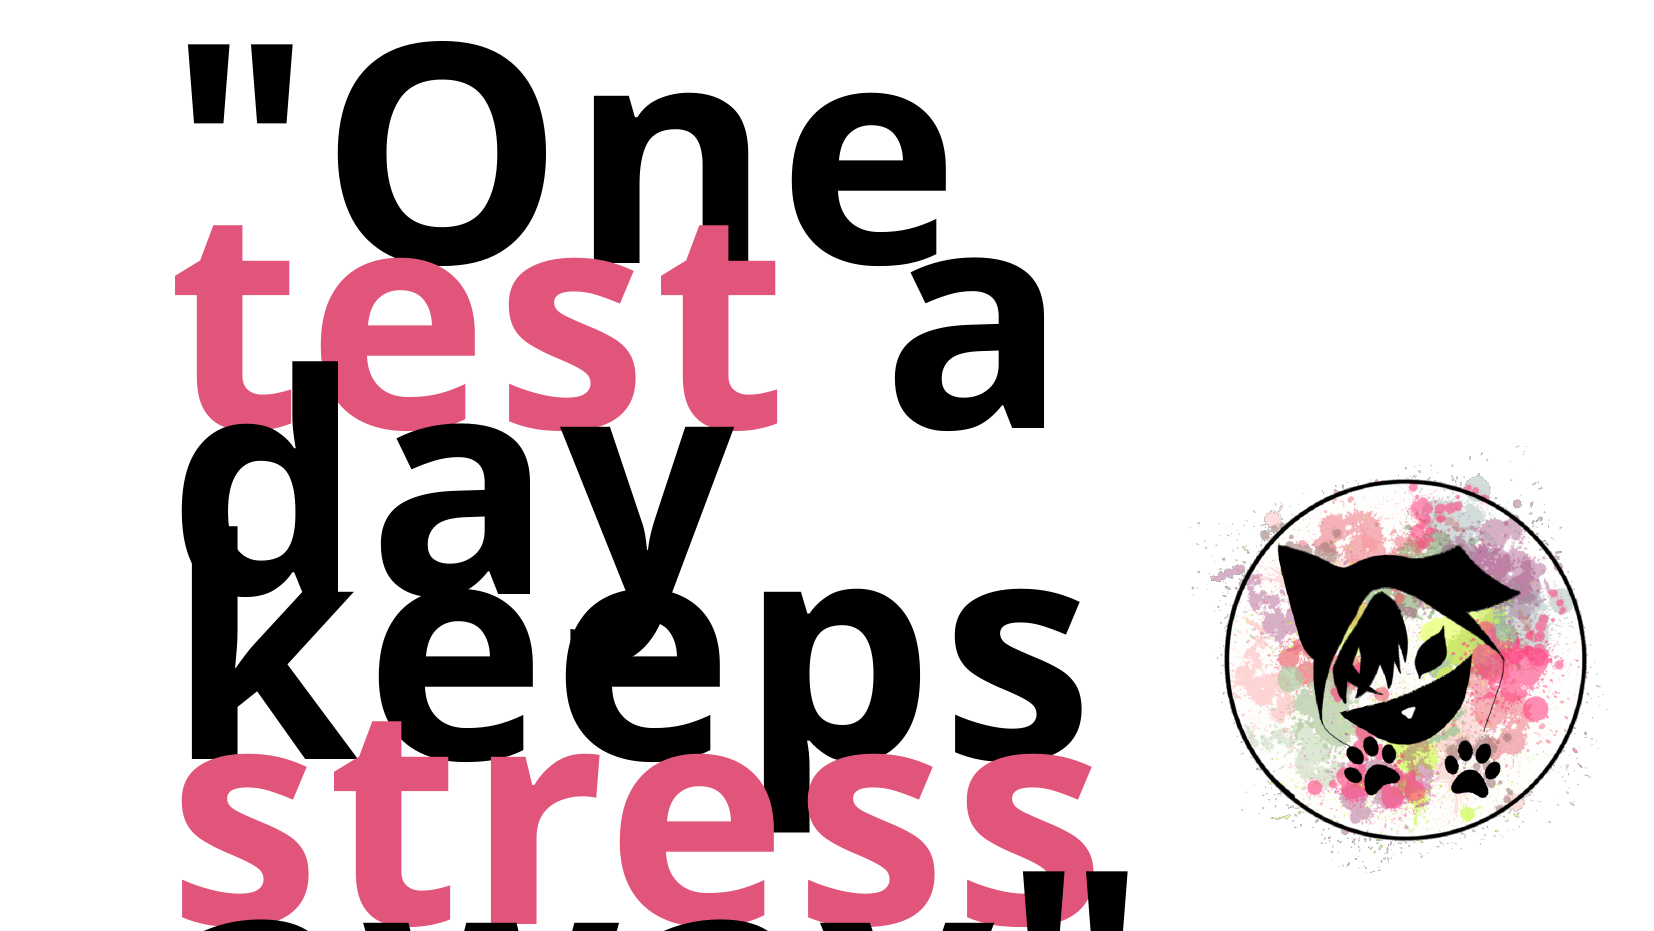

"One test a day keeps stress away"